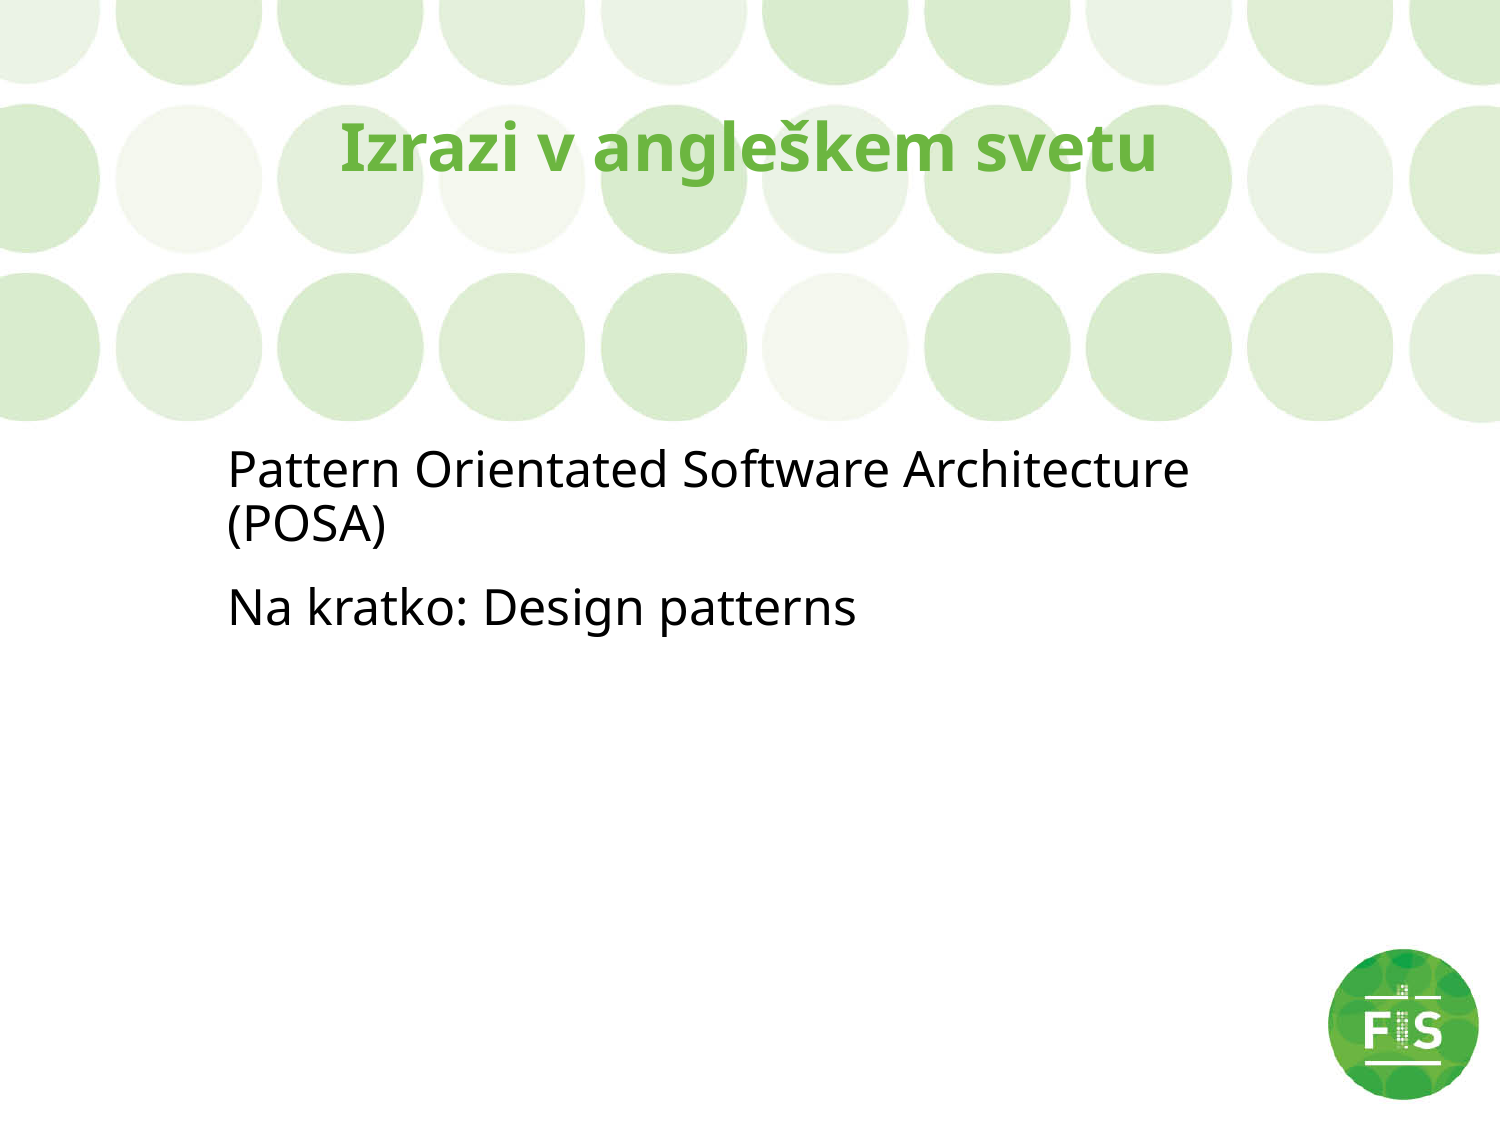

# Izrazi v angleškem svetu
Pattern Orientated Software Architecture (POSA)
Na kratko: Design patterns